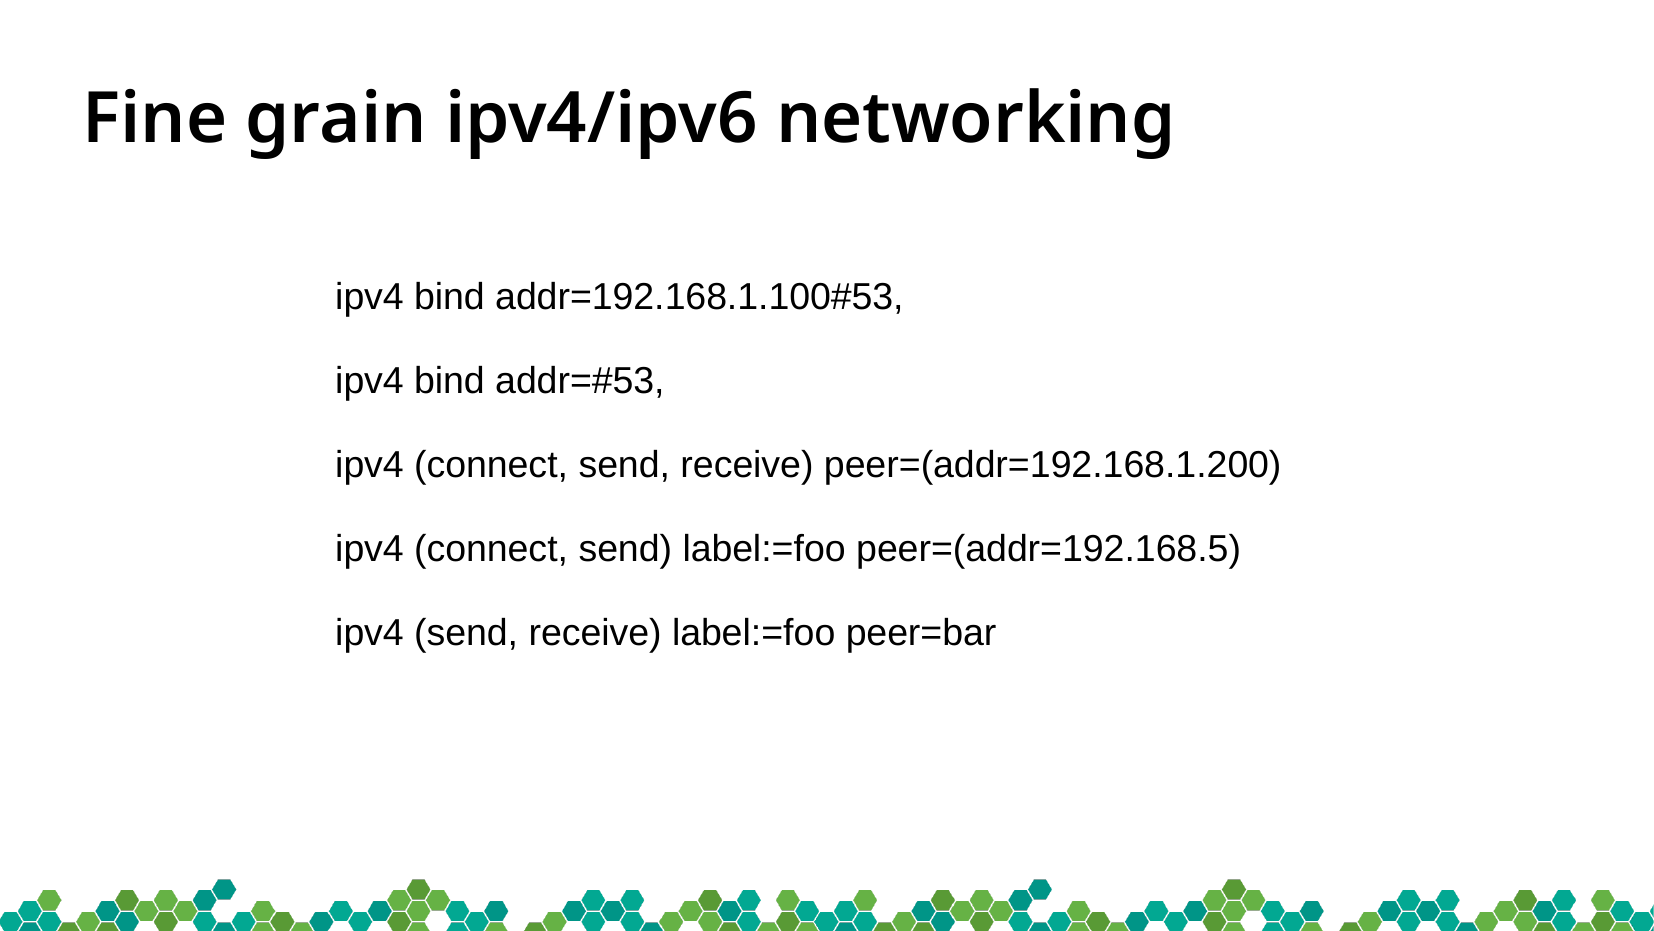

# Fine grain ipv4/ipv6 networking
ipv4 bind addr=192.168.1.100#53,
ipv4 bind addr=#53,
ipv4 (connect, send, receive) peer=(addr=192.168.1.200)
ipv4 (connect, send) label:=foo peer=(addr=192.168.5)
ipv4 (send, receive) label:=foo peer=bar